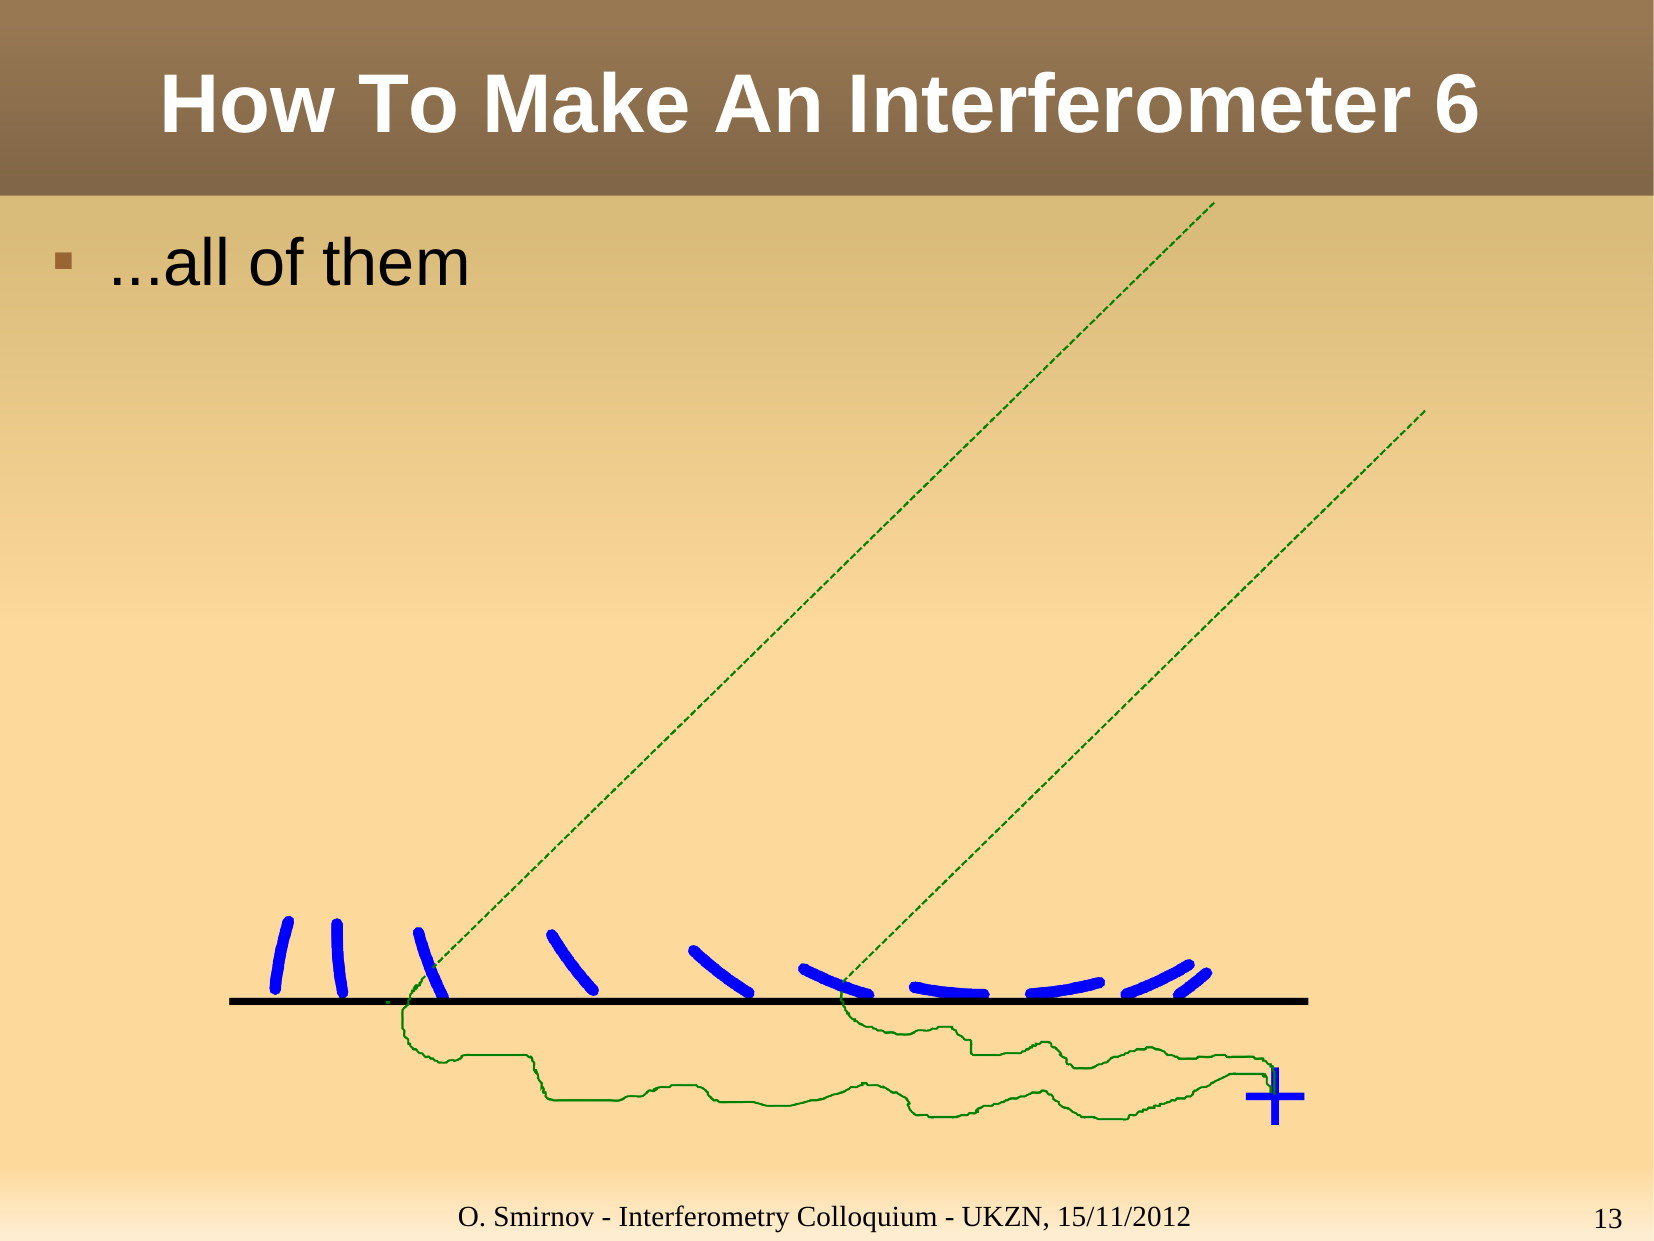

# How To Make An Interferometer 6
...all of them
O. Smirnov - Interferometry Colloquium - UKZN, 15/11/2012
13